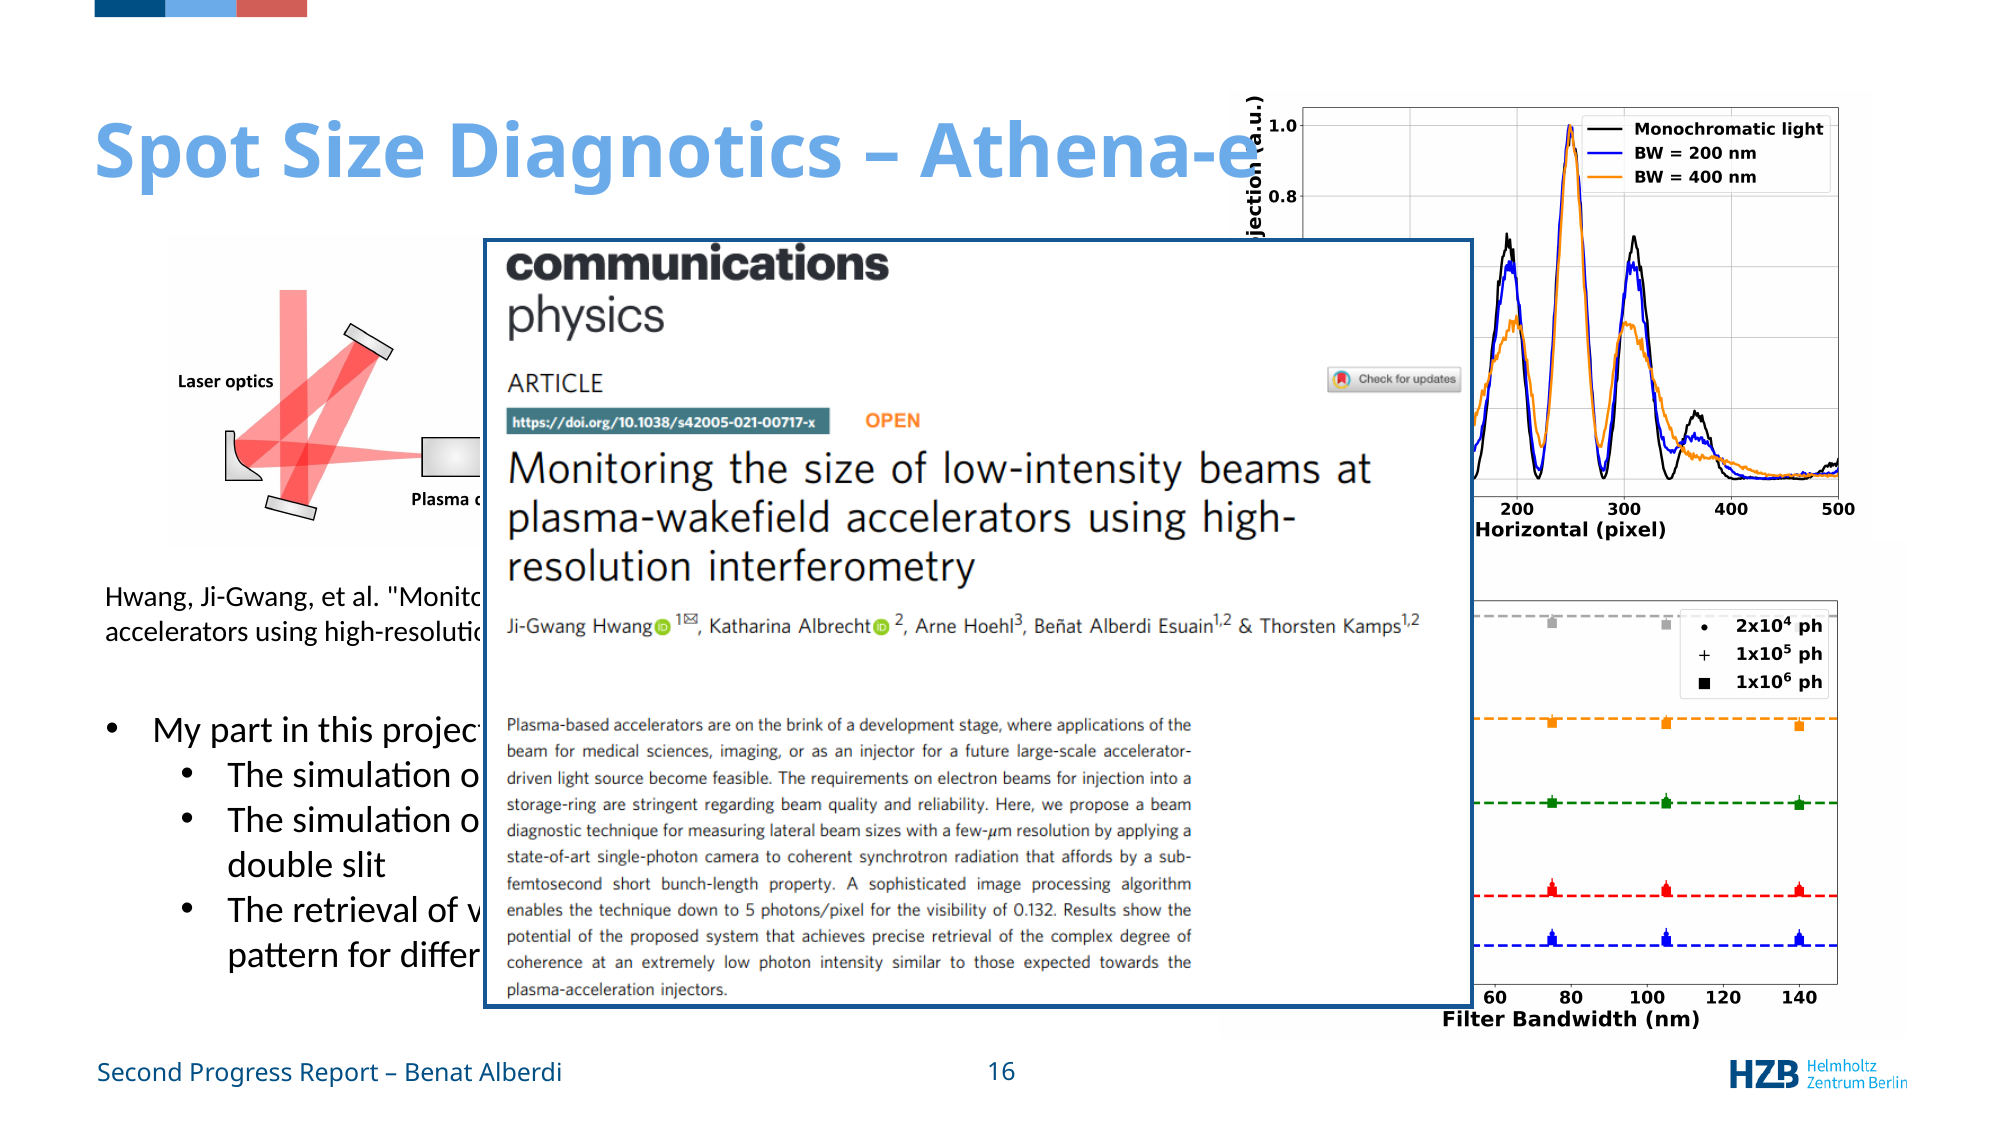

Spot Size Diagnotics – Athena-e
Hwang, Ji-Gwang, et al. "Monitoring the size of low-intensity beams at plasma-wakefield accelerators using high-resolution interferometry." Communications Physics 4.1 (2021): 1-8.
My part in this project involved:
The simulation of the the emission spectrum for SR and CSR
The simulation of corresponding interference patterns after the double slit
The retrieval of visibility and spot size from the interference pattern for different conditions.
Second Progress Report – Benat Alberdi